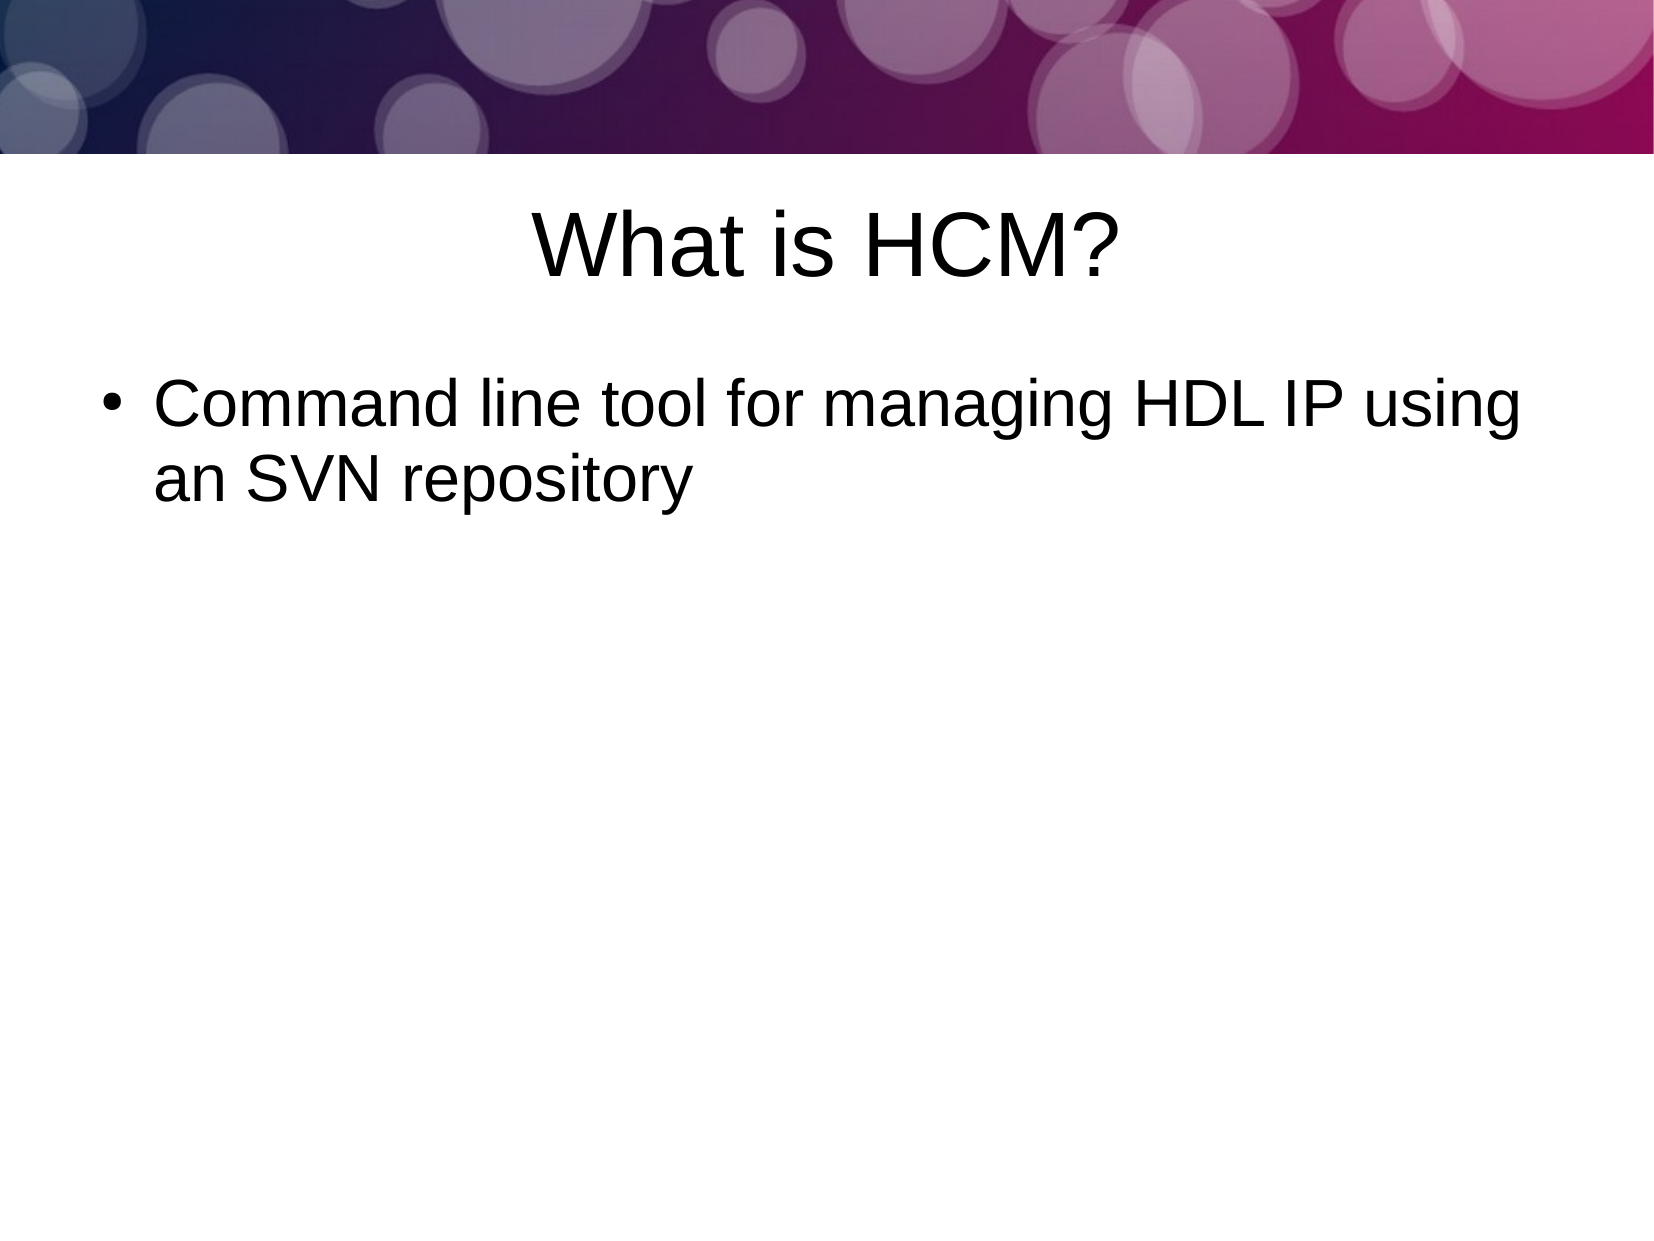

# What is HCM?
Command line tool for managing HDL IP using an SVN repository